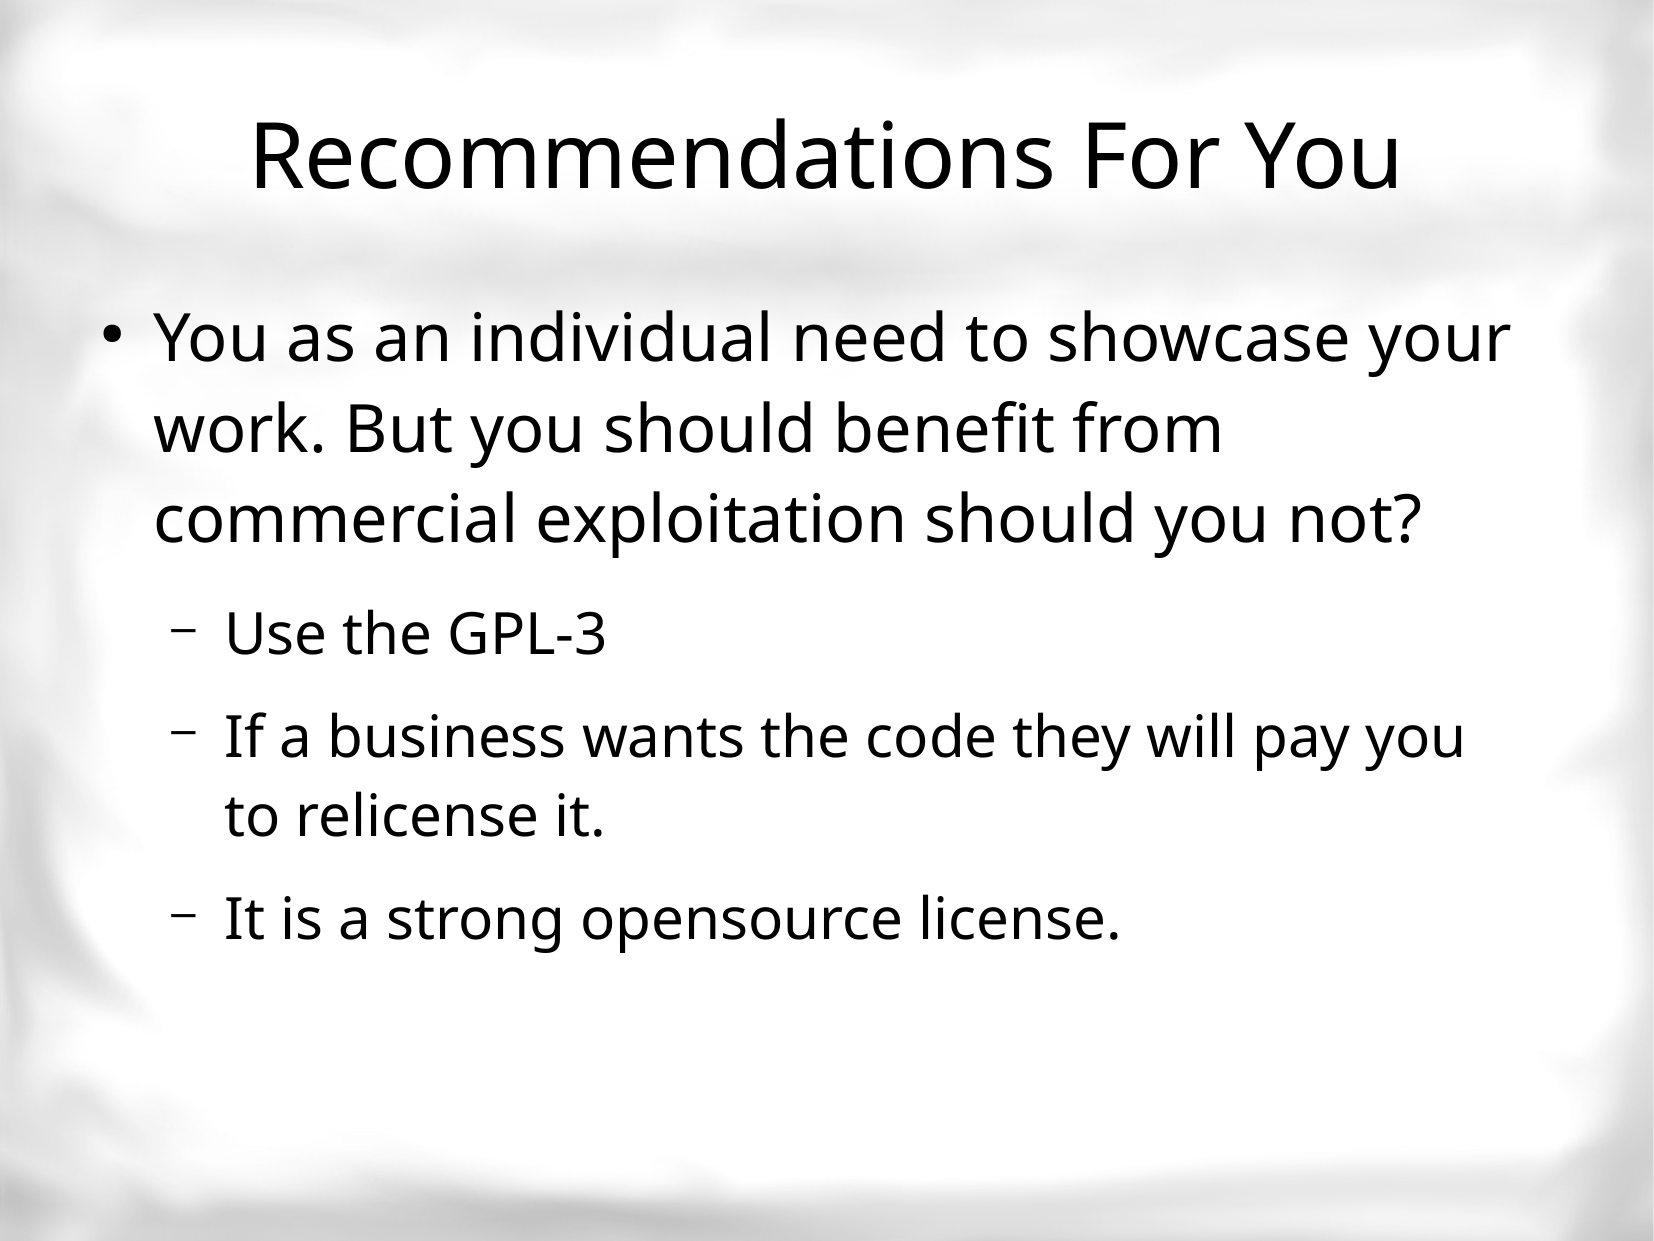

# Recommendations For You
You as an individual need to showcase your work. But you should benefit from commercial exploitation should you not?
Use the GPL-3
If a business wants the code they will pay you to relicense it.
It is a strong opensource license.